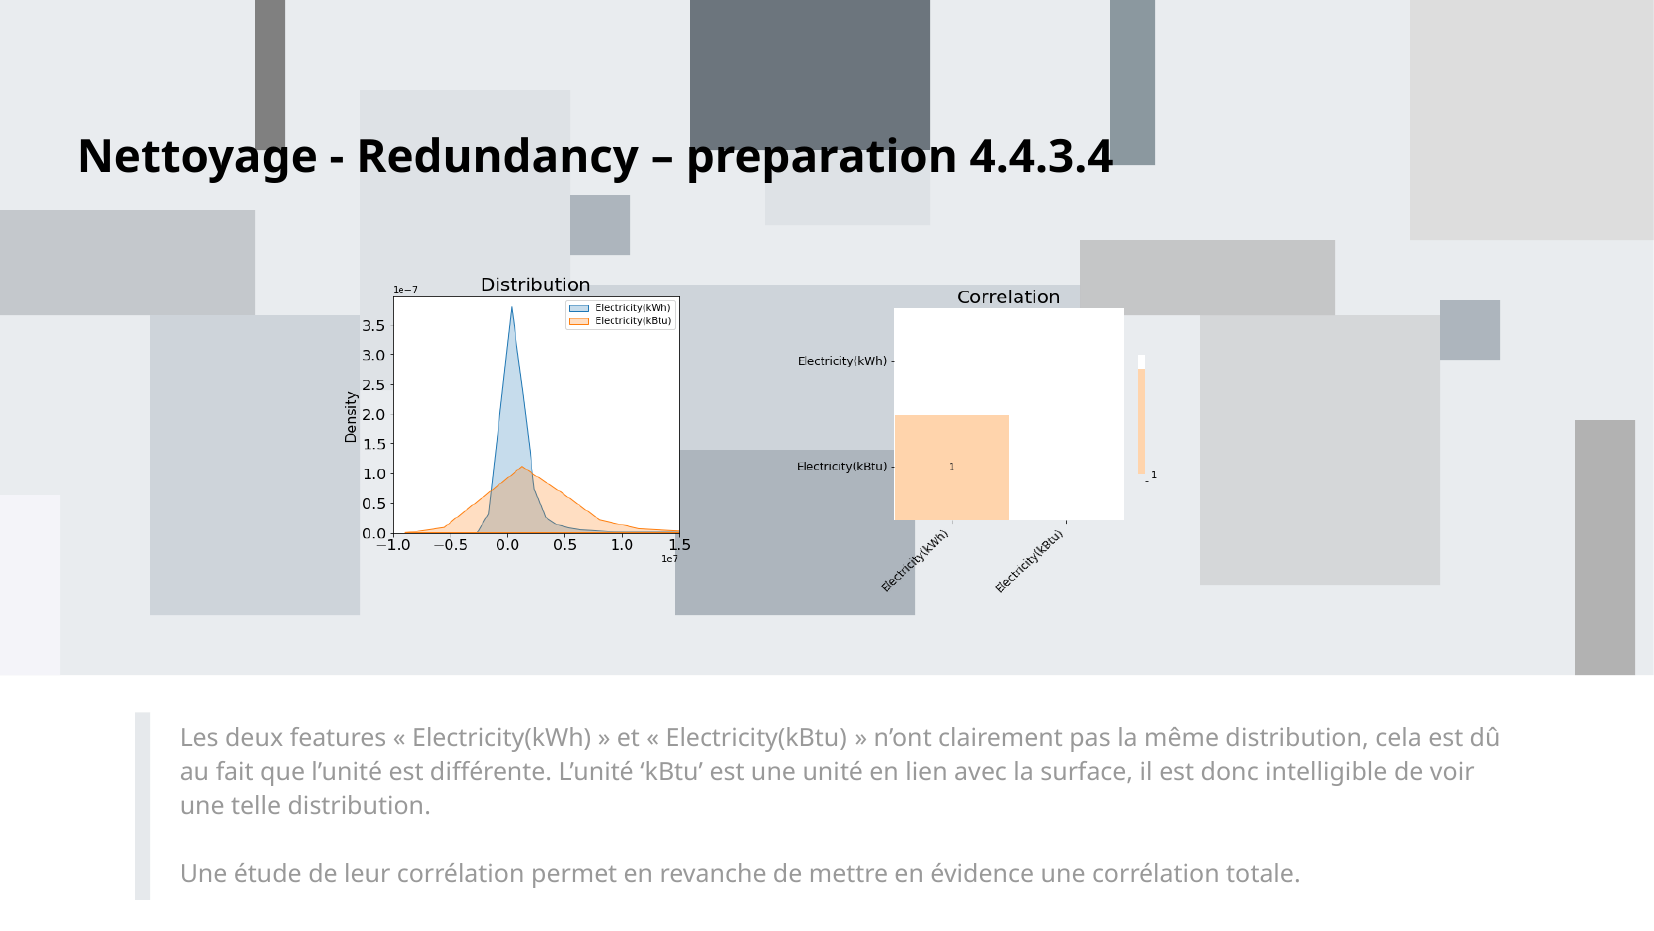

# Nettoyage - Redundancy – preparation 4.4.3.4
Les deux features « Electricity(kWh) » et « Electricity(kBtu) » n’ont clairement pas la même distribution, cela est dû au fait que l’unité est différente. L’unité ‘kBtu’ est une unité en lien avec la surface, il est donc intelligible de voir une telle distribution.
Une étude de leur corrélation permet en revanche de mettre en évidence une corrélation totale.